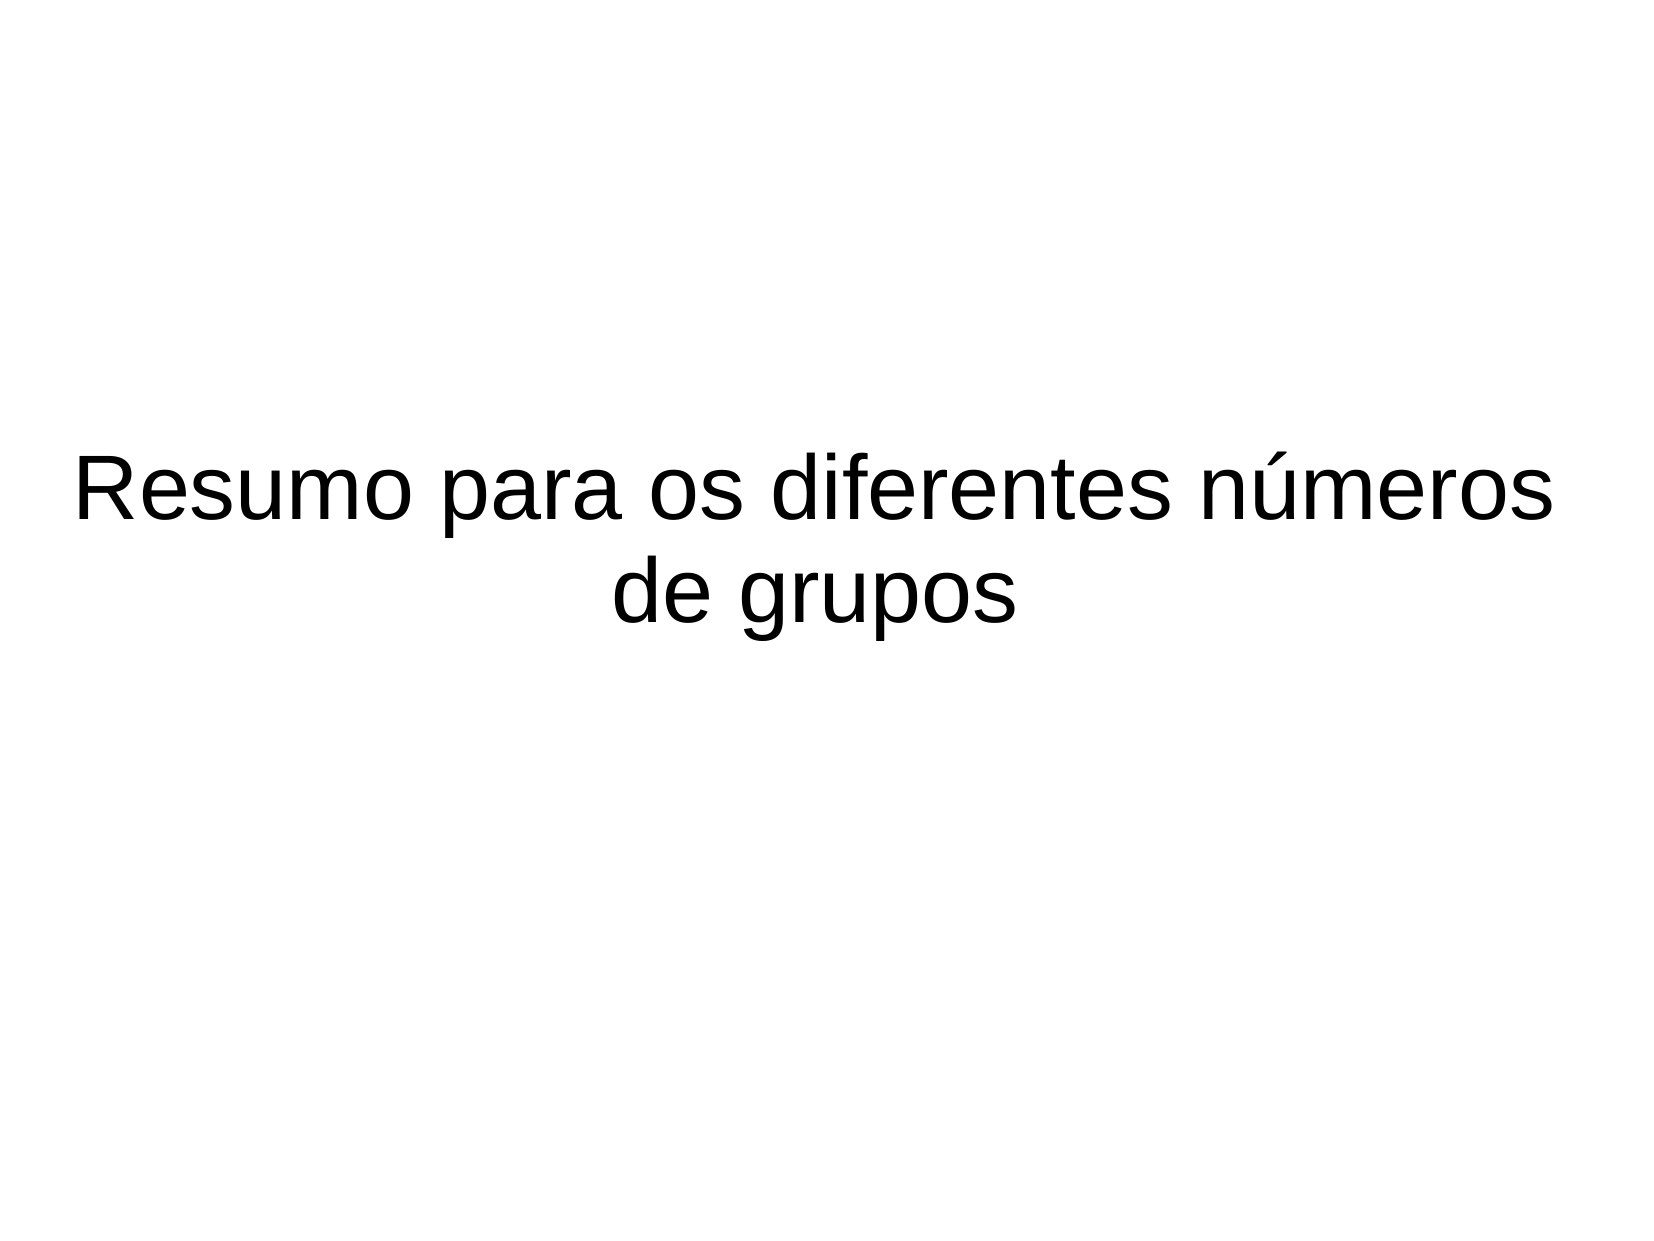

# Resumo para os diferentes números de grupos